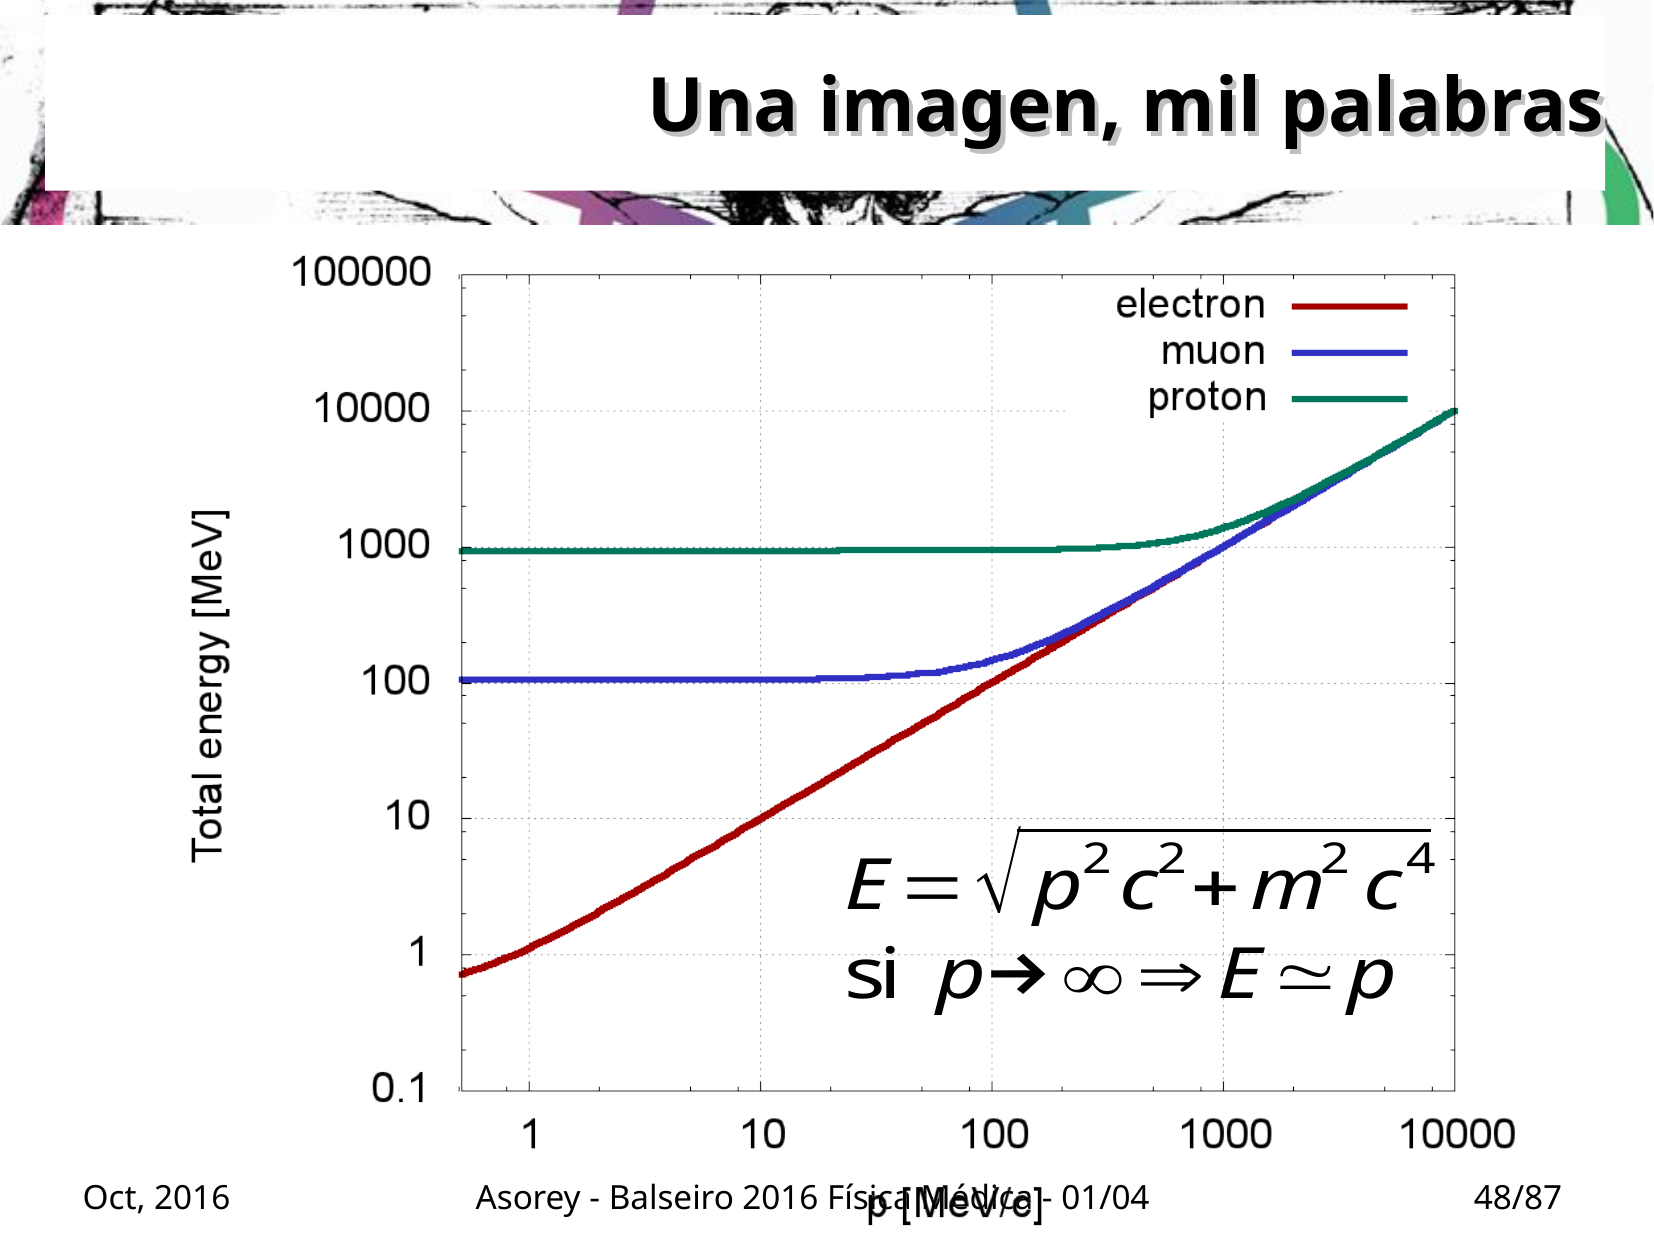

# Una imagen, mil palabras
Oct, 2016
Asorey - Balseiro 2016 Física Médica - 01/04
48